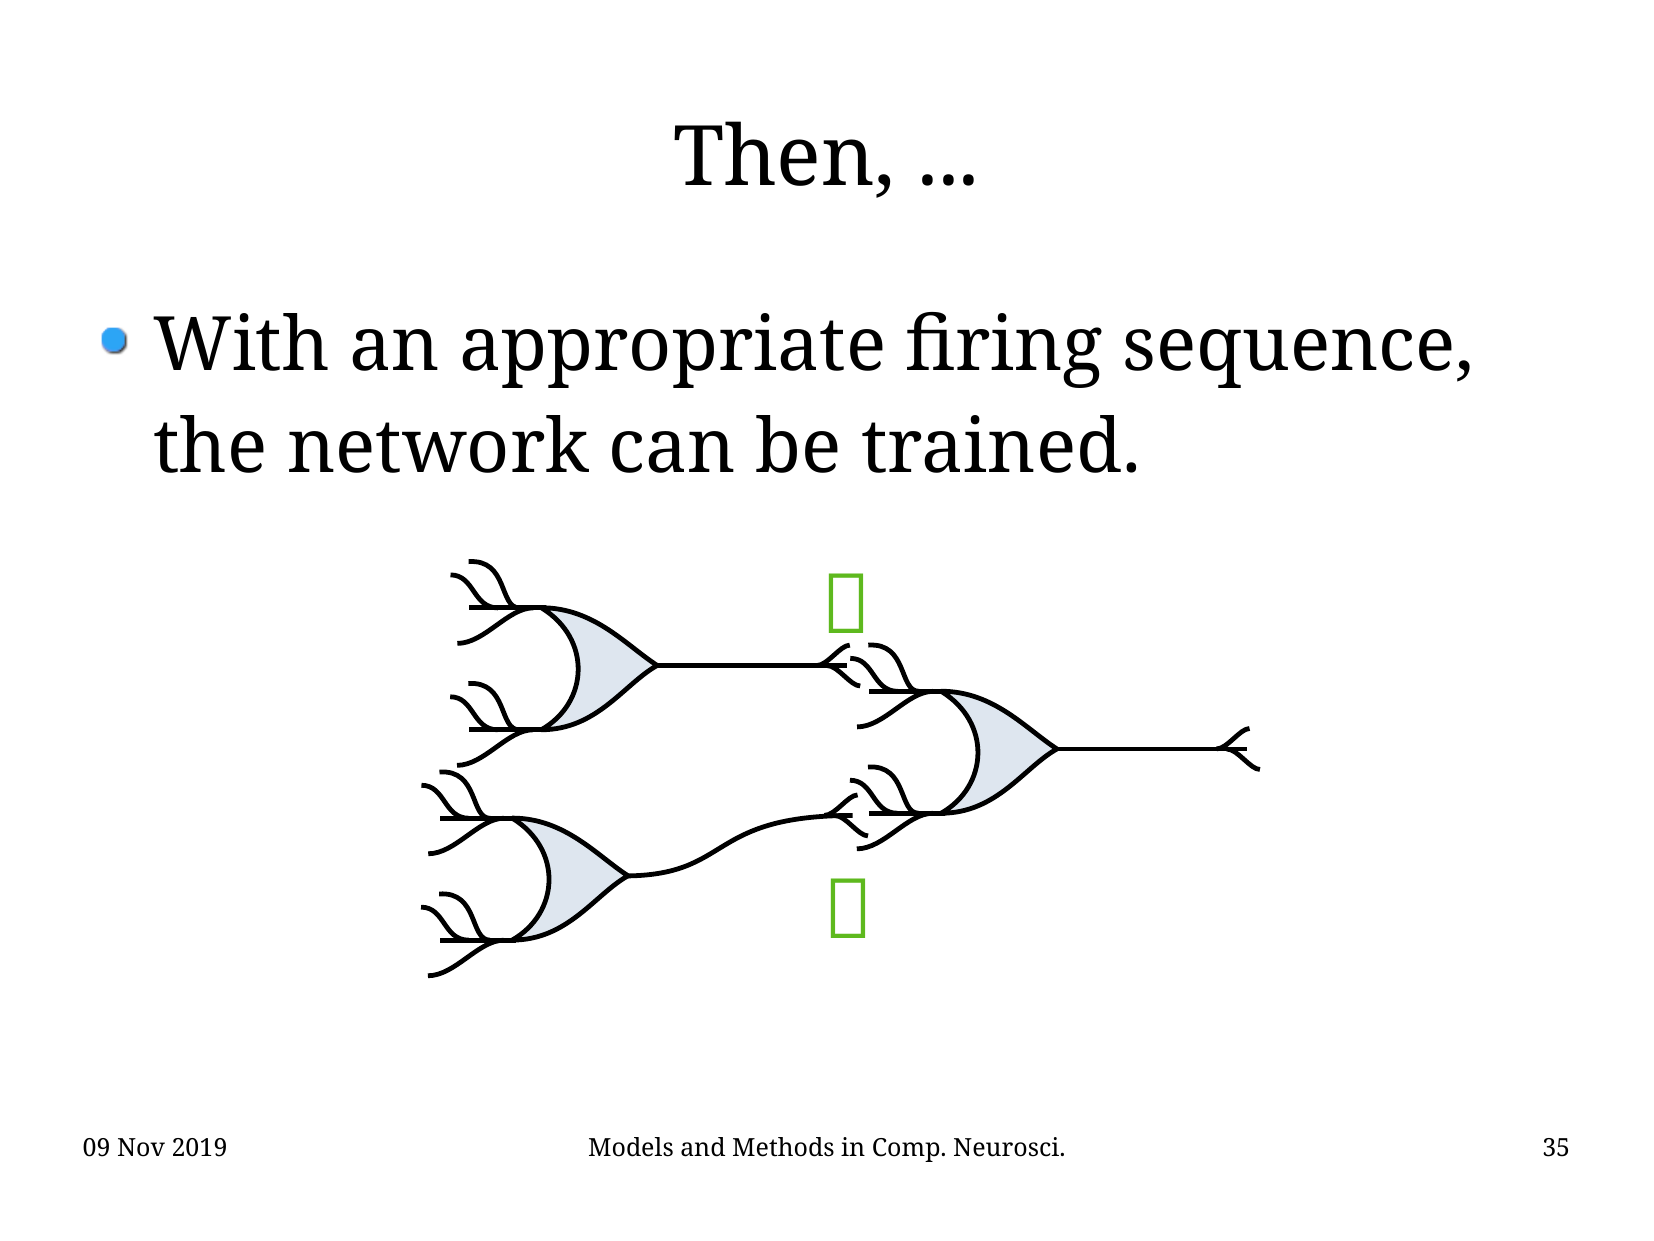

# Then, ...
With an appropriate firing sequence, the network can be trained.


09 Nov 2019
Models and Methods in Comp. Neurosci.
35